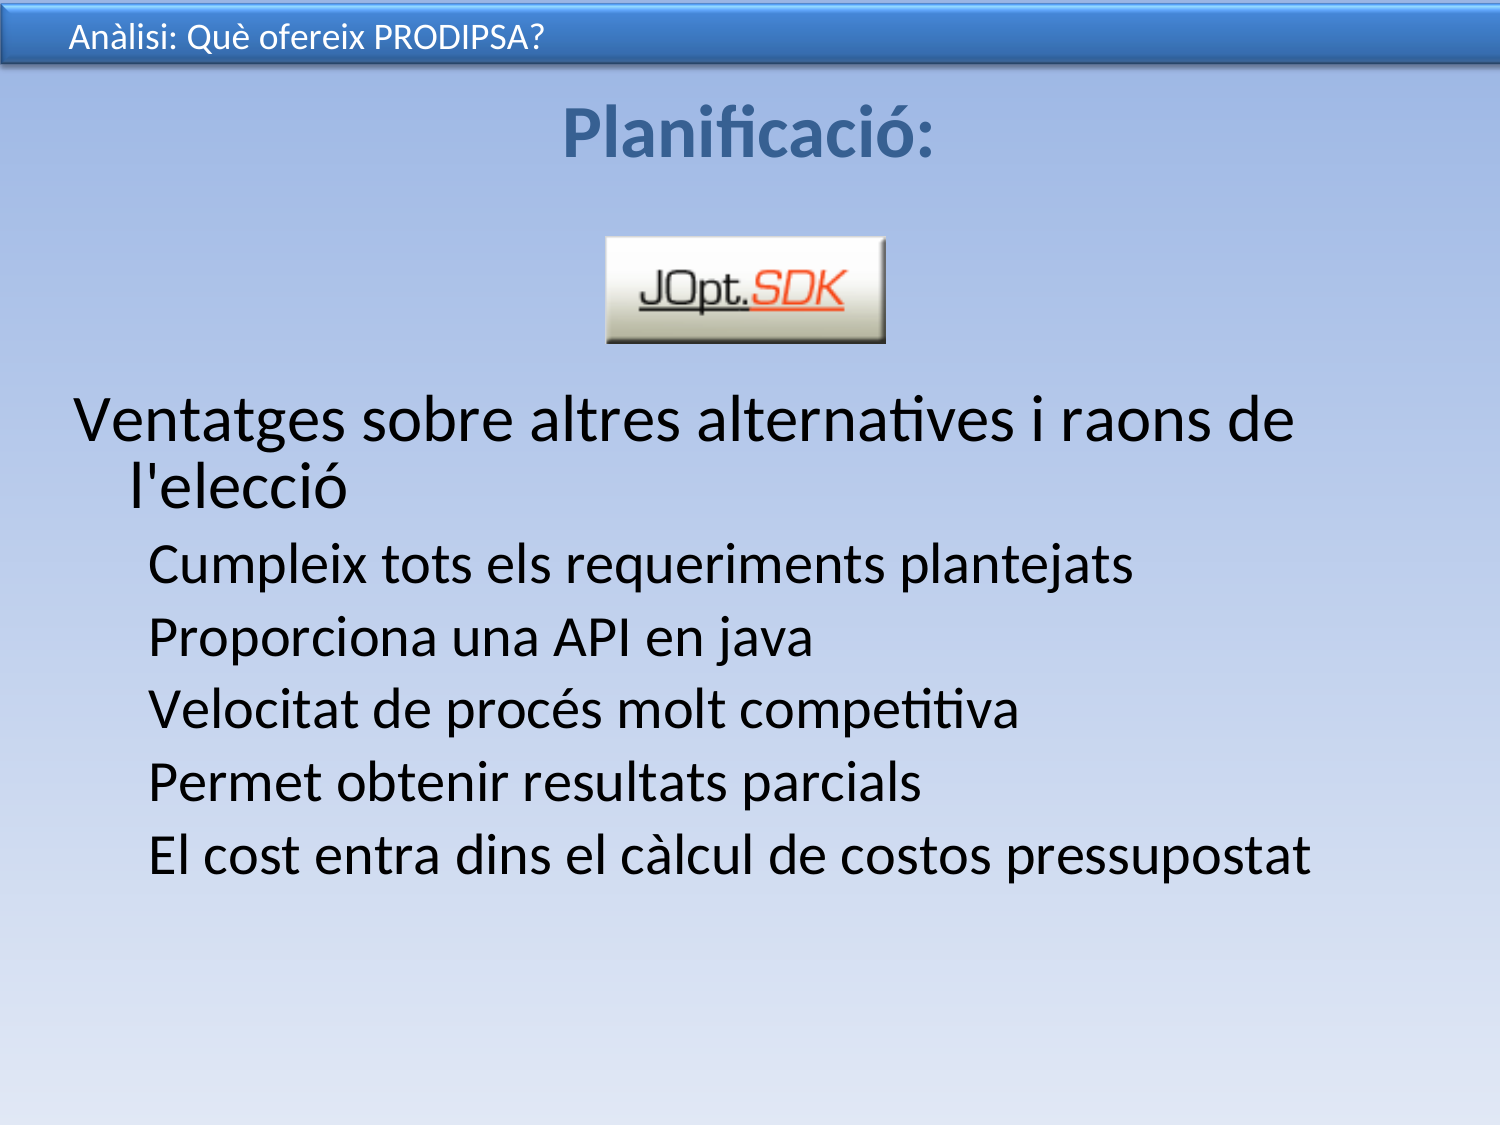

Anàlisi: Què ofereix PRODIPSA?
# Planificació:
Ventatges sobre altres alternatives i raons de l'elecció
Cumpleix tots els requeriments plantejats
Proporciona una API en java
Velocitat de procés molt competitiva
Permet obtenir resultats parcials
El cost entra dins el càlcul de costos pressupostat